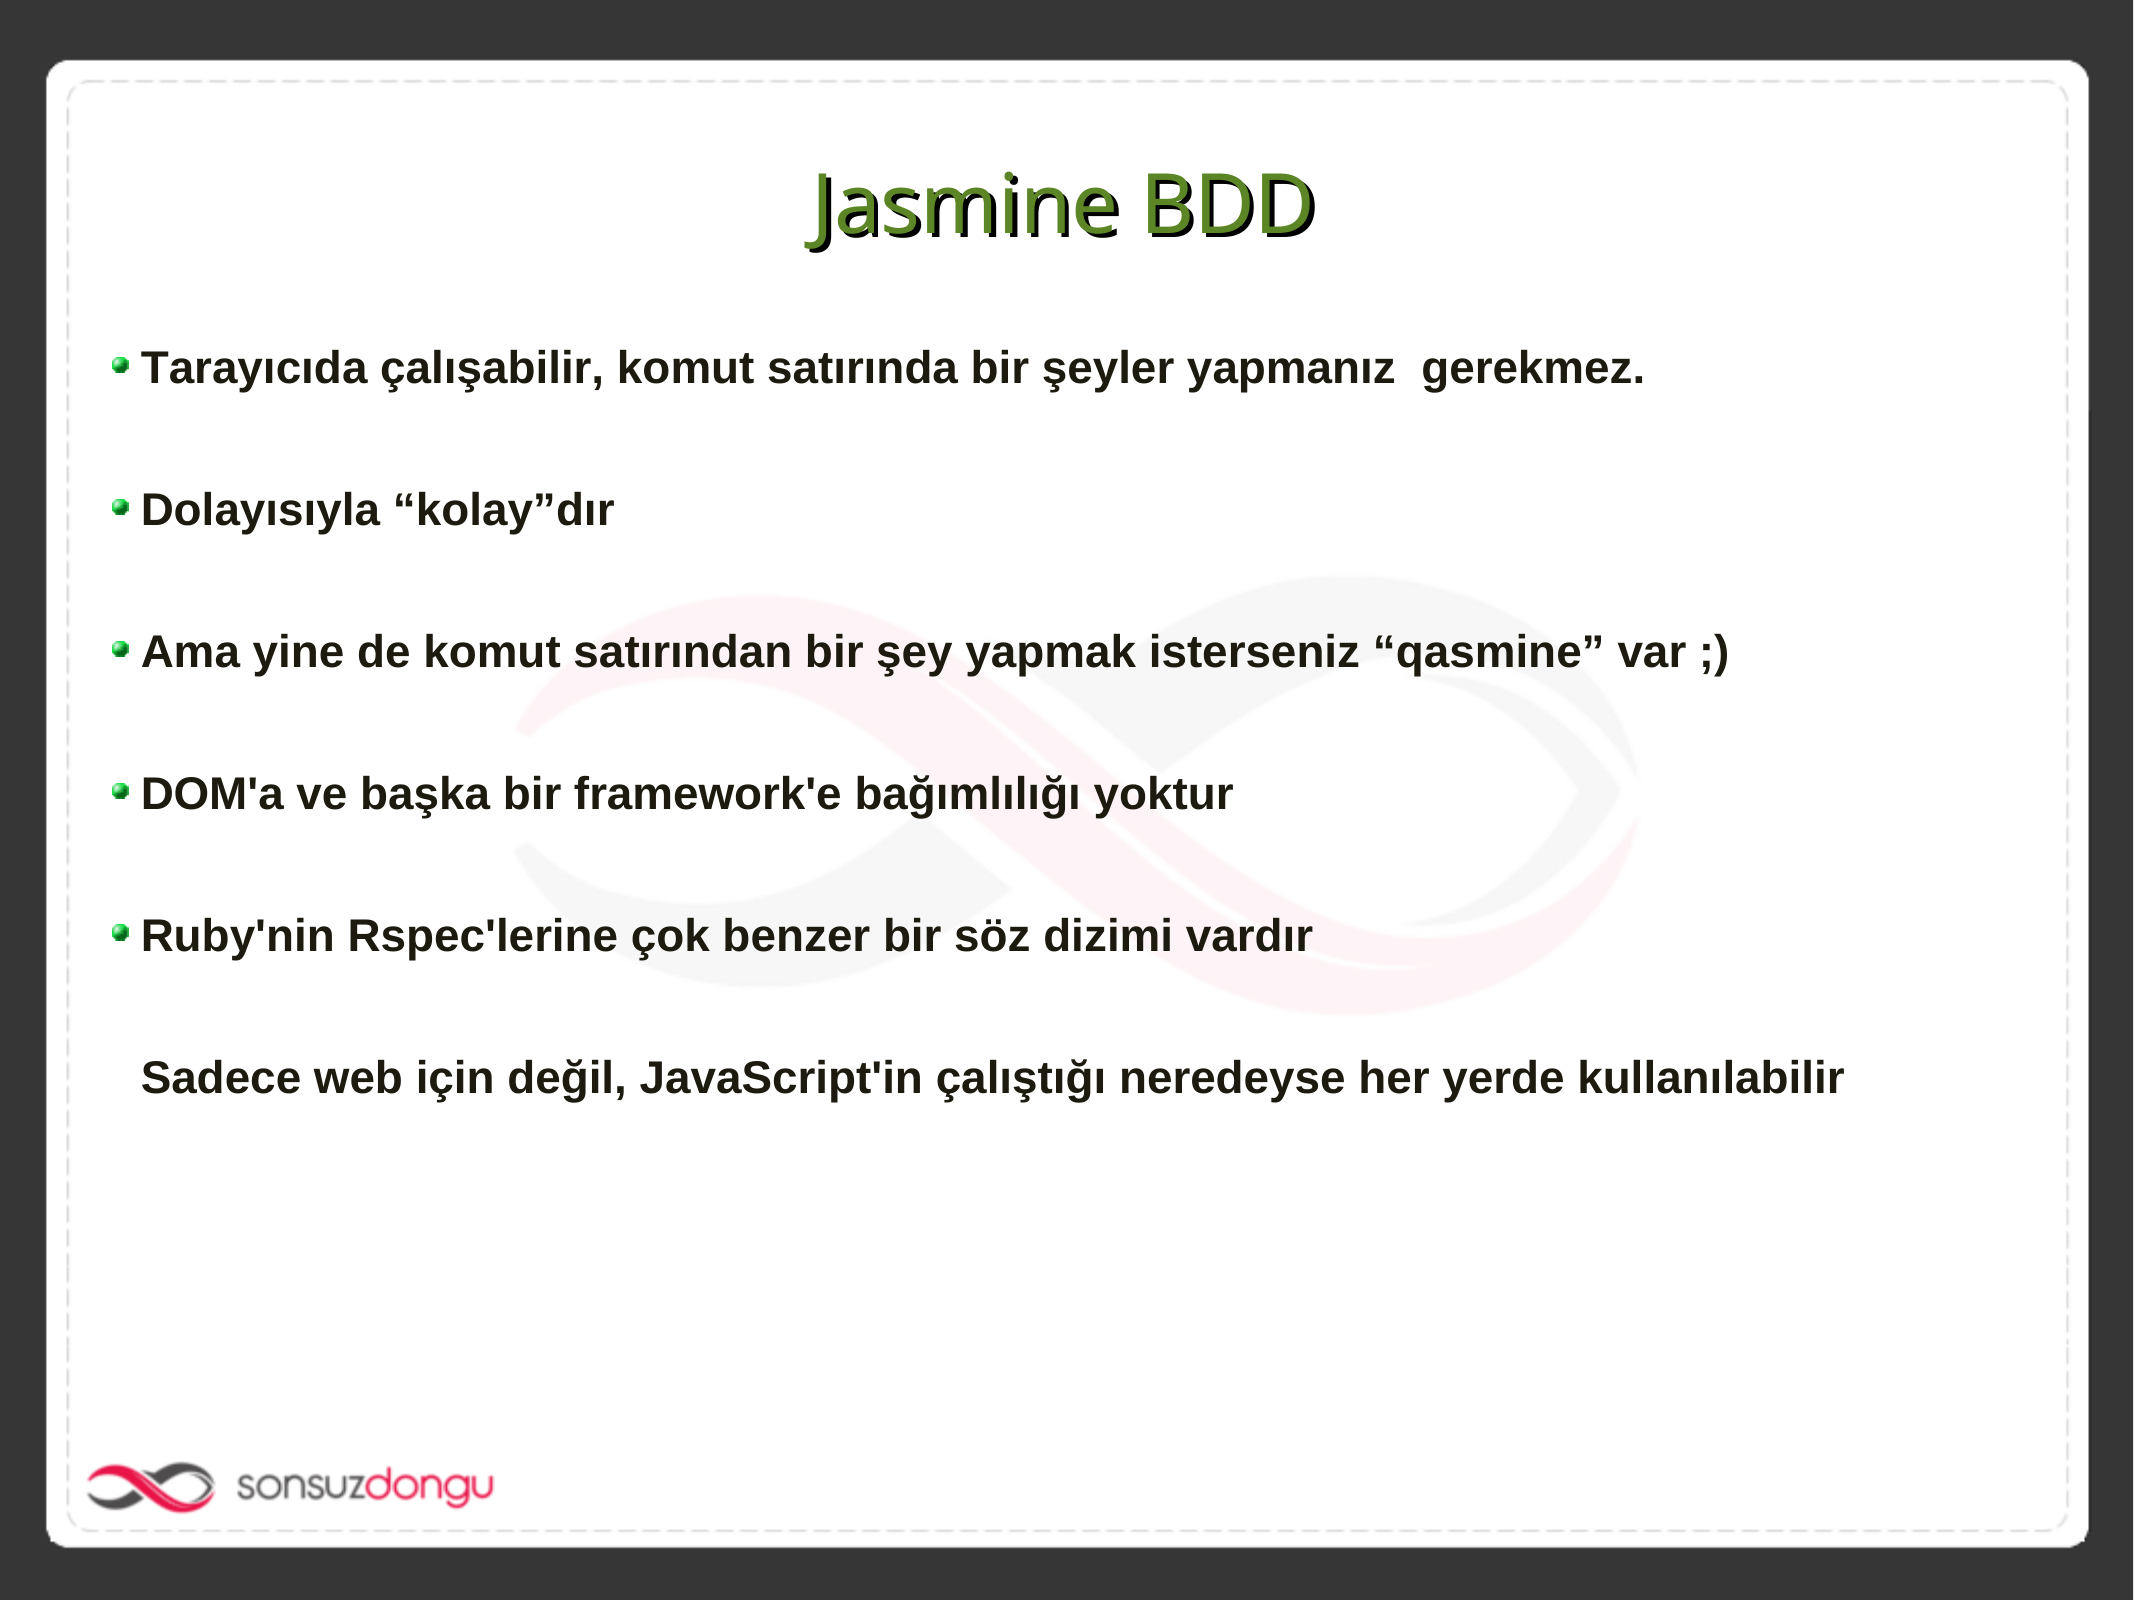

Jasmine BDD
 Tarayıcıda çalışabilir, komut satırında bir şeyler yapmanız gerekmez.
 Dolayısıyla “kolay”dır
 Ama yine de komut satırından bir şey yapmak isterseniz “qasmine” var ;)
 DOM'a ve başka bir framework'e bağımlılığı yoktur
 Ruby'nin Rspec'lerine çok benzer bir söz dizimi vardır
 Sadece web için değil, JavaScript'in çalıştığı neredeyse her yerde kullanılabilir